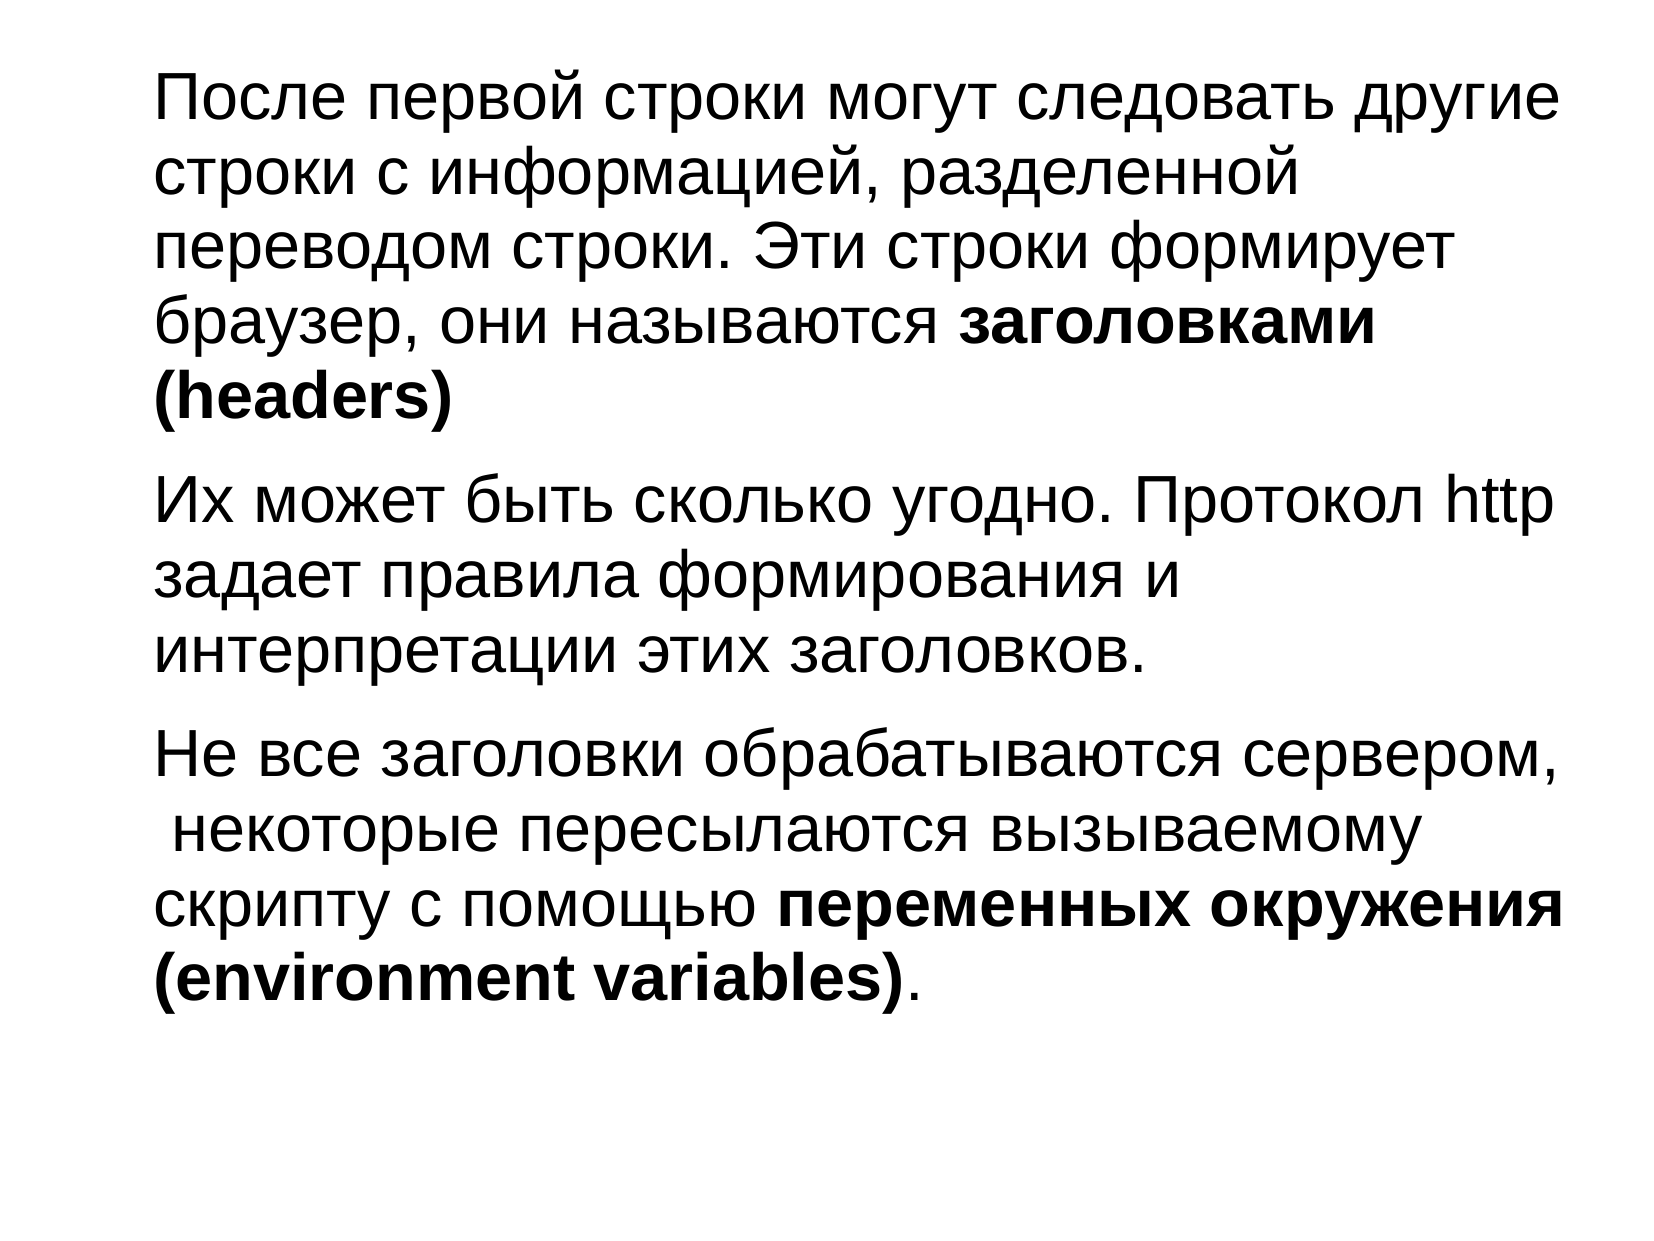

# После первой строки могут следовать другие строки с информацией, разделенной переводом строки. Эти строки формирует браузер, они называются заголовками (headers)
Их может быть сколько угодно. Протокол http задает правила формирования и интерпретации этих заголовков.
Не все заголовки обрабатываются сервером, некоторые пересылаются вызываемому скрипту с помощью переменных окружения (environment variables).